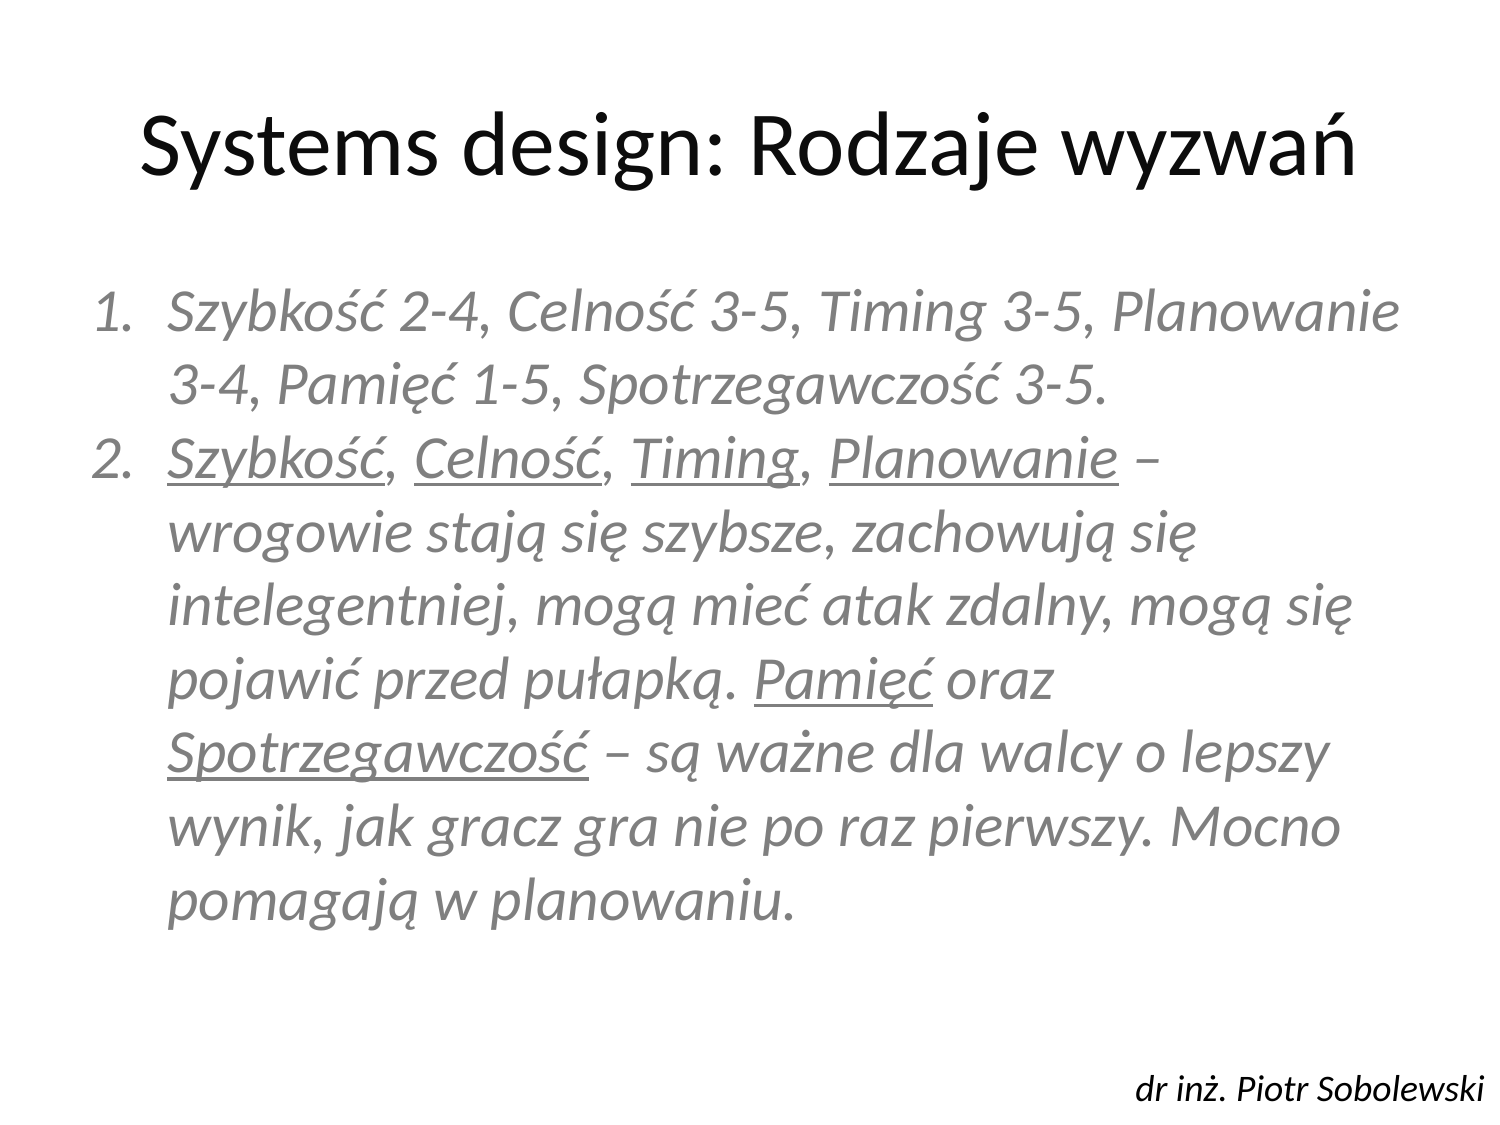

# Systems design: Rodzaje wyzwań
Szybkość 2-4, Celność 3-5, Timing 3-5, Planowanie 3-4, Pamięć 1-5, Spotrzegawczość 3-5.
Szybkość, Celność, Timing, Planowanie – wrogowie stają się szybsze, zachowują się intelegentniej, mogą mieć atak zdalny, mogą się pojawić przed pułapką. Pamięć oraz Spotrzegawczość – są ważne dla walcy o lepszy wynik, jak gracz gra nie po raz pierwszy. Mocno pomagają w planowaniu.
dr inż. Piotr Sobolewski